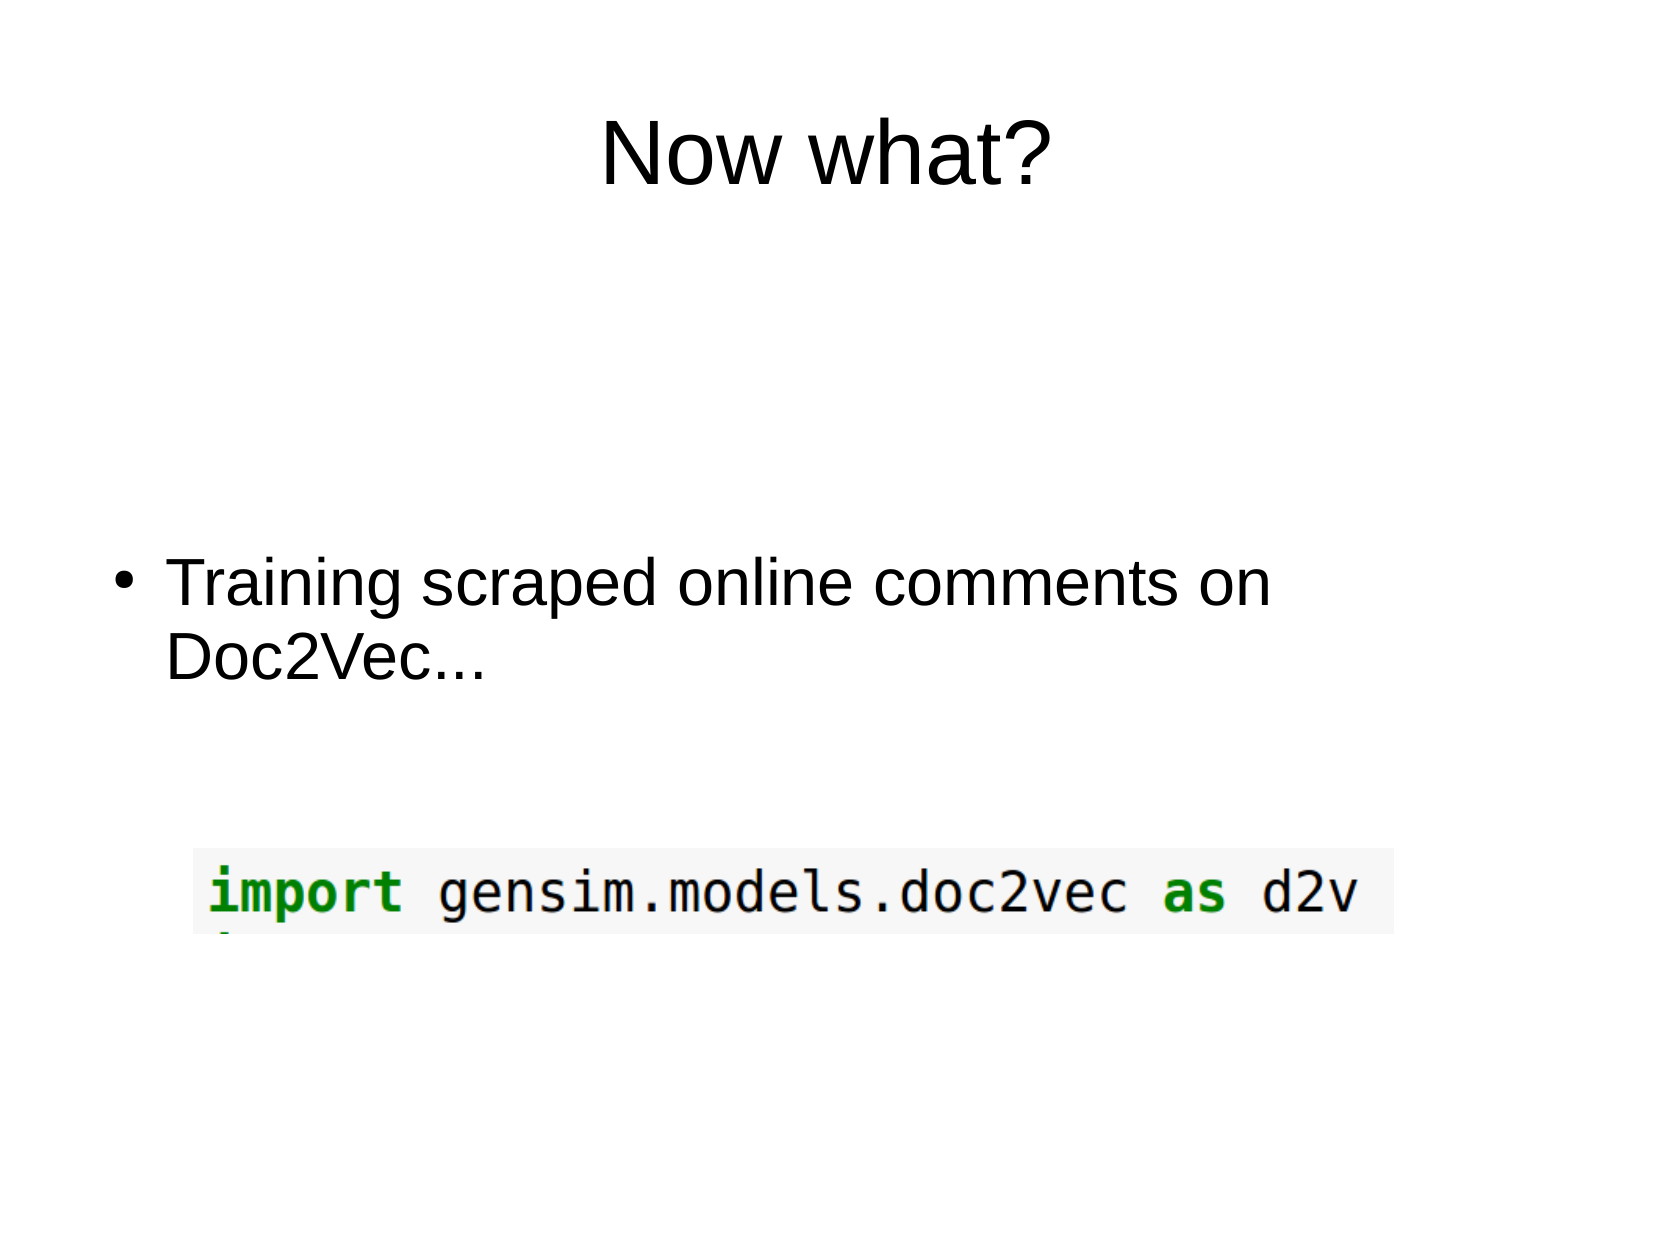

# Now what?
Training scraped online comments on Doc2Vec...